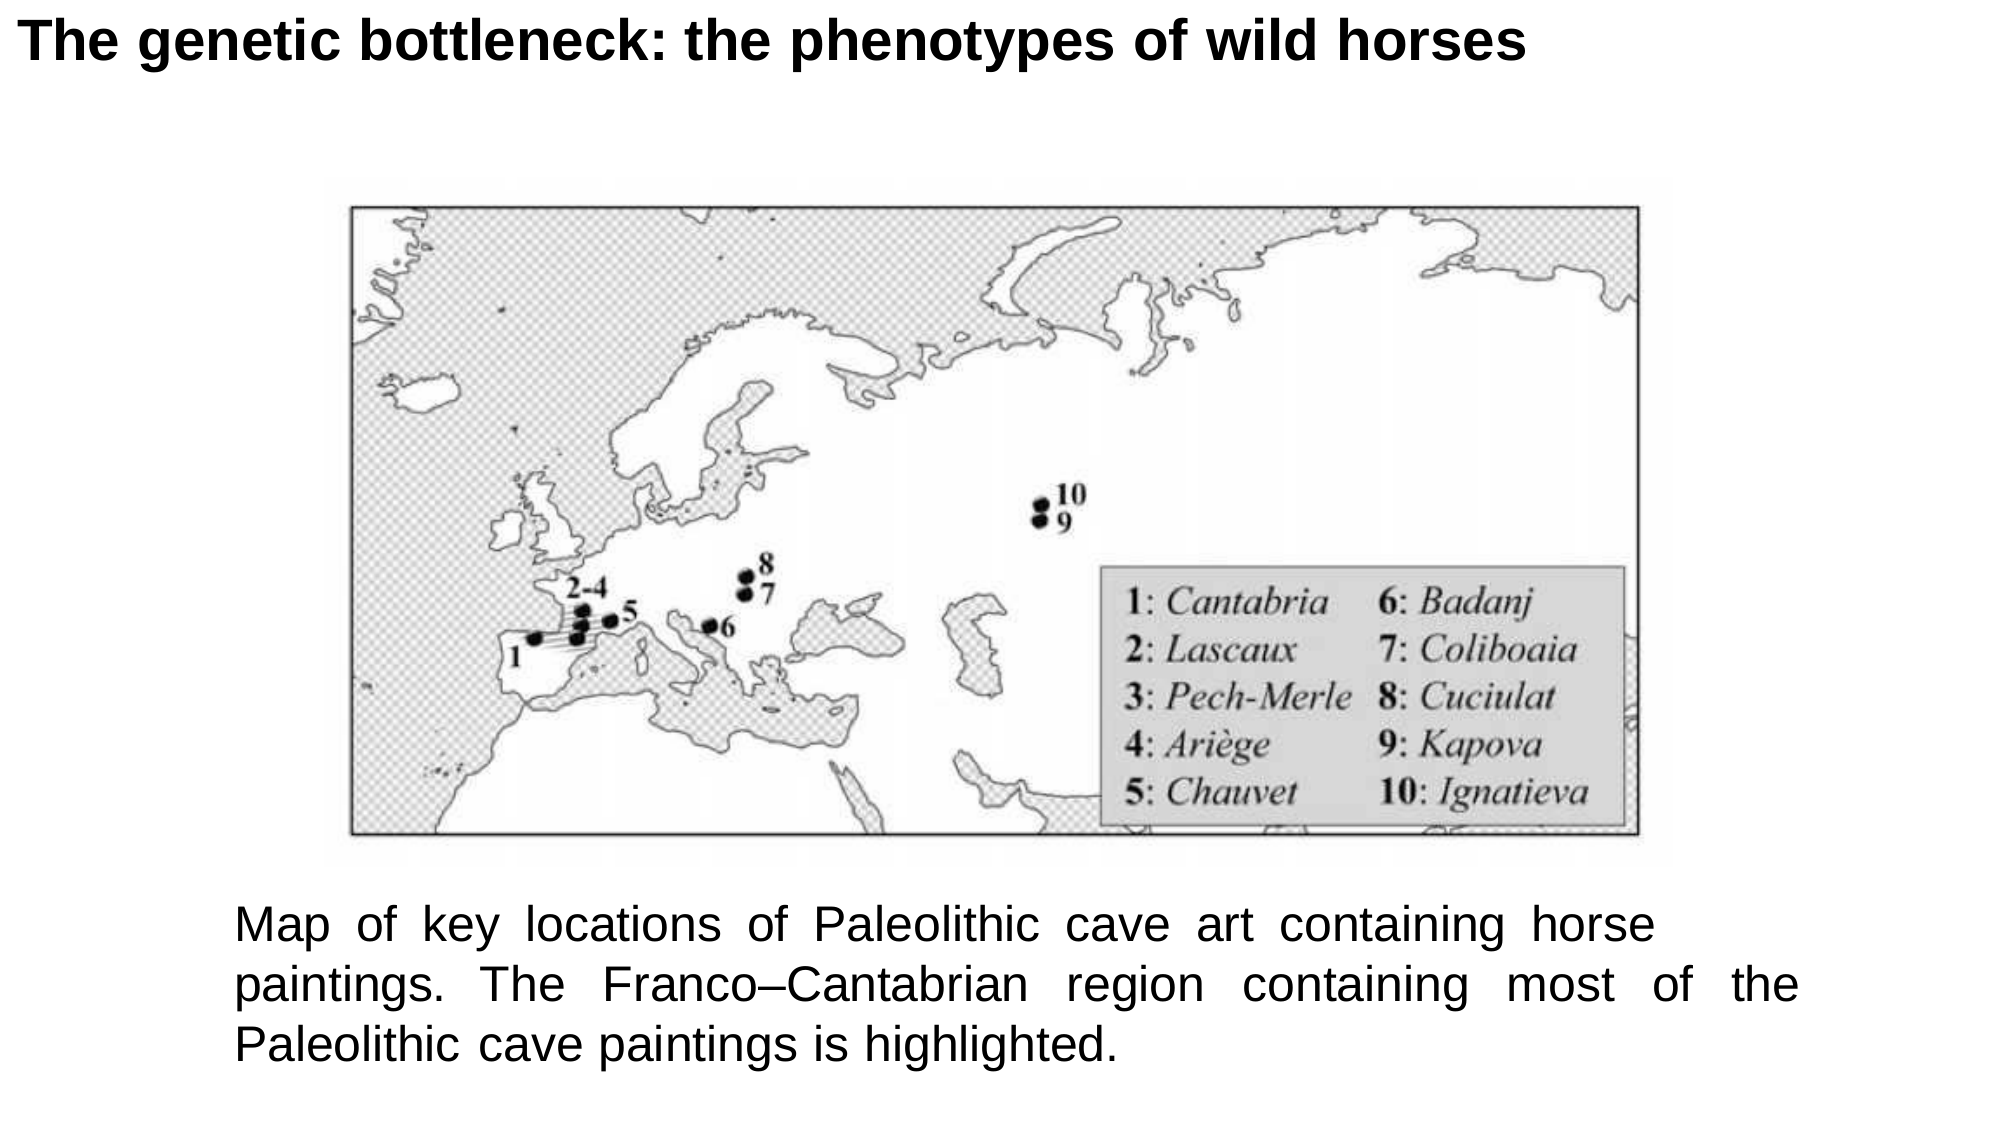

The genetic bottleneck: the phenotypes of wild horses
Map of key locations of Paleolithic cave art containing horse paintings. The Franco–Cantabrian region containing most of the Paleolithic cave paintings is highlighted.